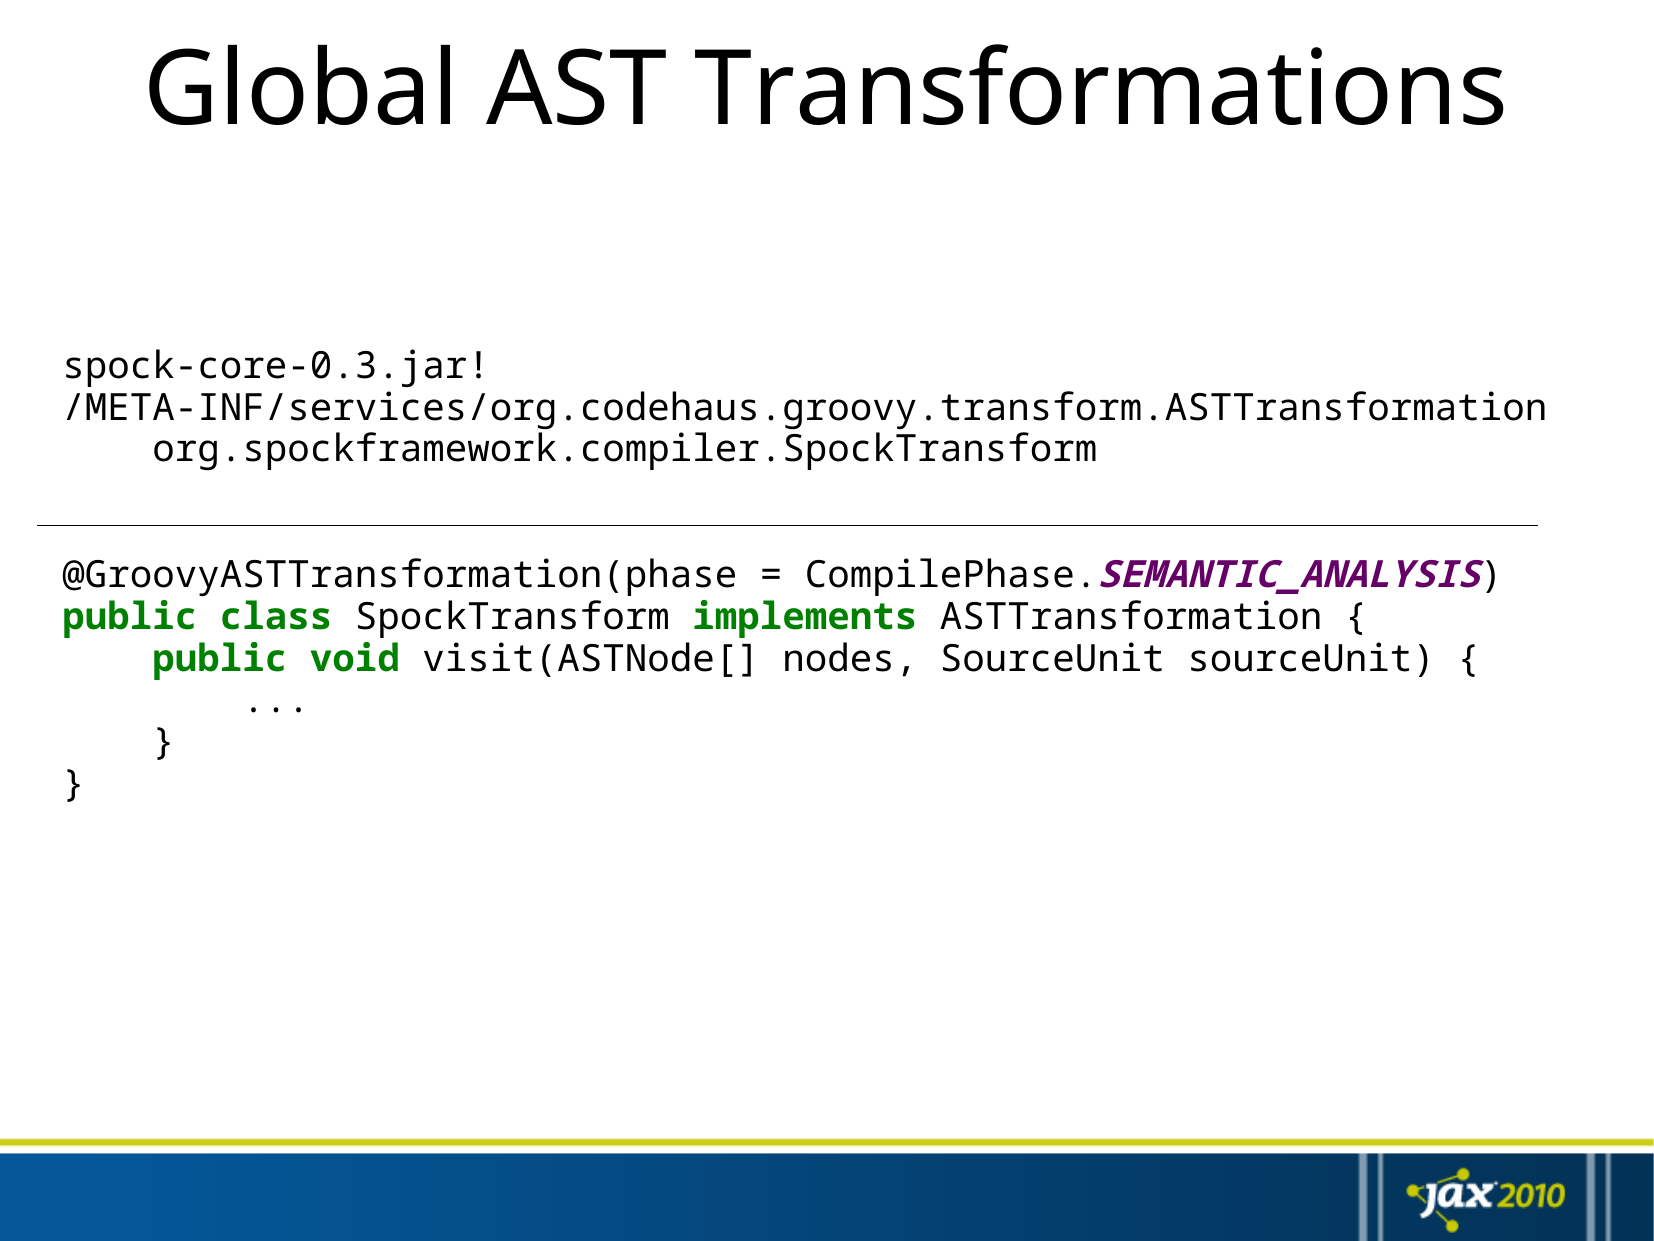

# Global AST Transformations
spock-core-0.3.jar!
/META-INF/services/org.codehaus.groovy.transform.ASTTransformation
 org.spockframework.compiler.SpockTransform
@GroovyASTTransformation(phase = CompilePhase.SEMANTIC_ANALYSIS)
public class SpockTransform implements ASTTransformation {
 public void visit(ASTNode[] nodes, SourceUnit sourceUnit) {
 ...
 }
}